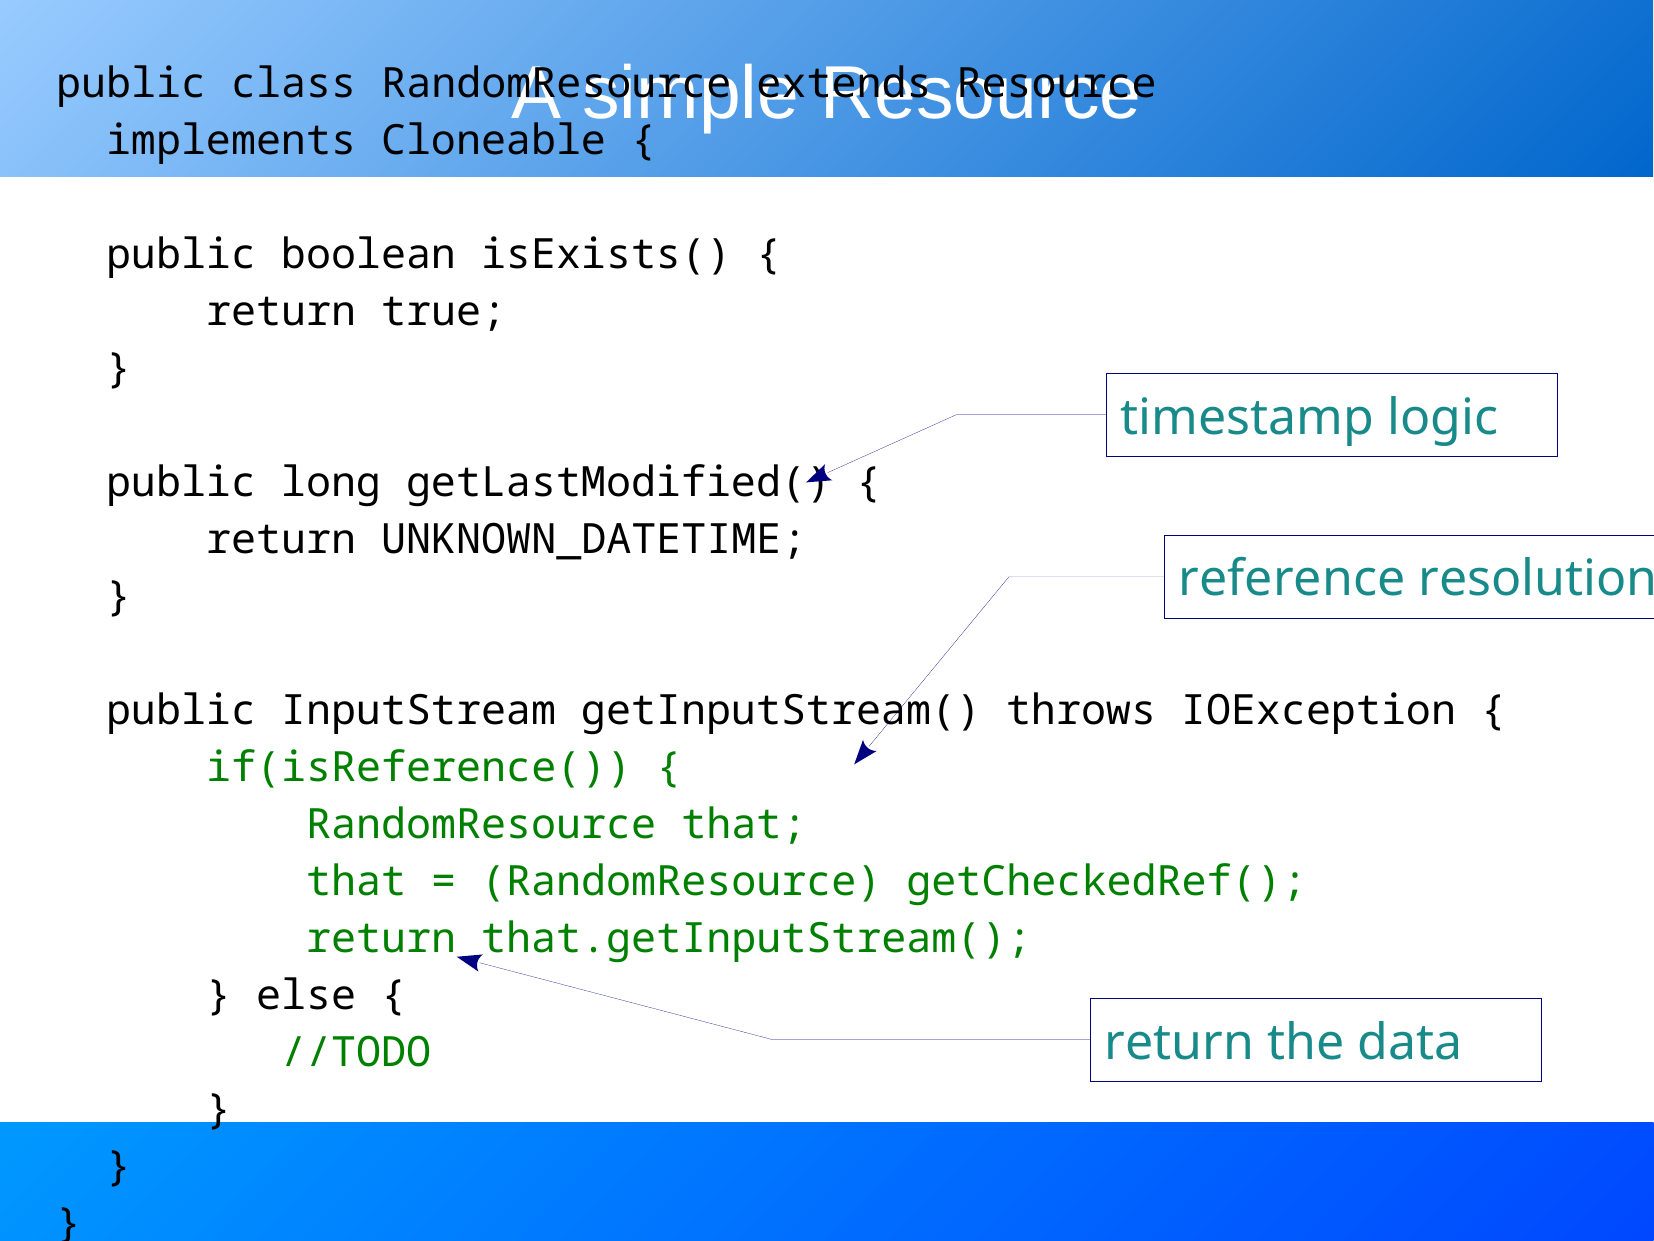

# A simple Resource
public class RandomResource extends Resource
 implements Cloneable {
 public boolean isExists() {
 return true;
 }
 public long getLastModified() {
 return UNKNOWN_DATETIME;
 }
 public InputStream getInputStream() throws IOException {
 if(isReference()) {
 RandomResource that;
 that = (RandomResource) getCheckedRef();
 return that.getInputStream();
 } else {
 //TODO
 }
 }
}